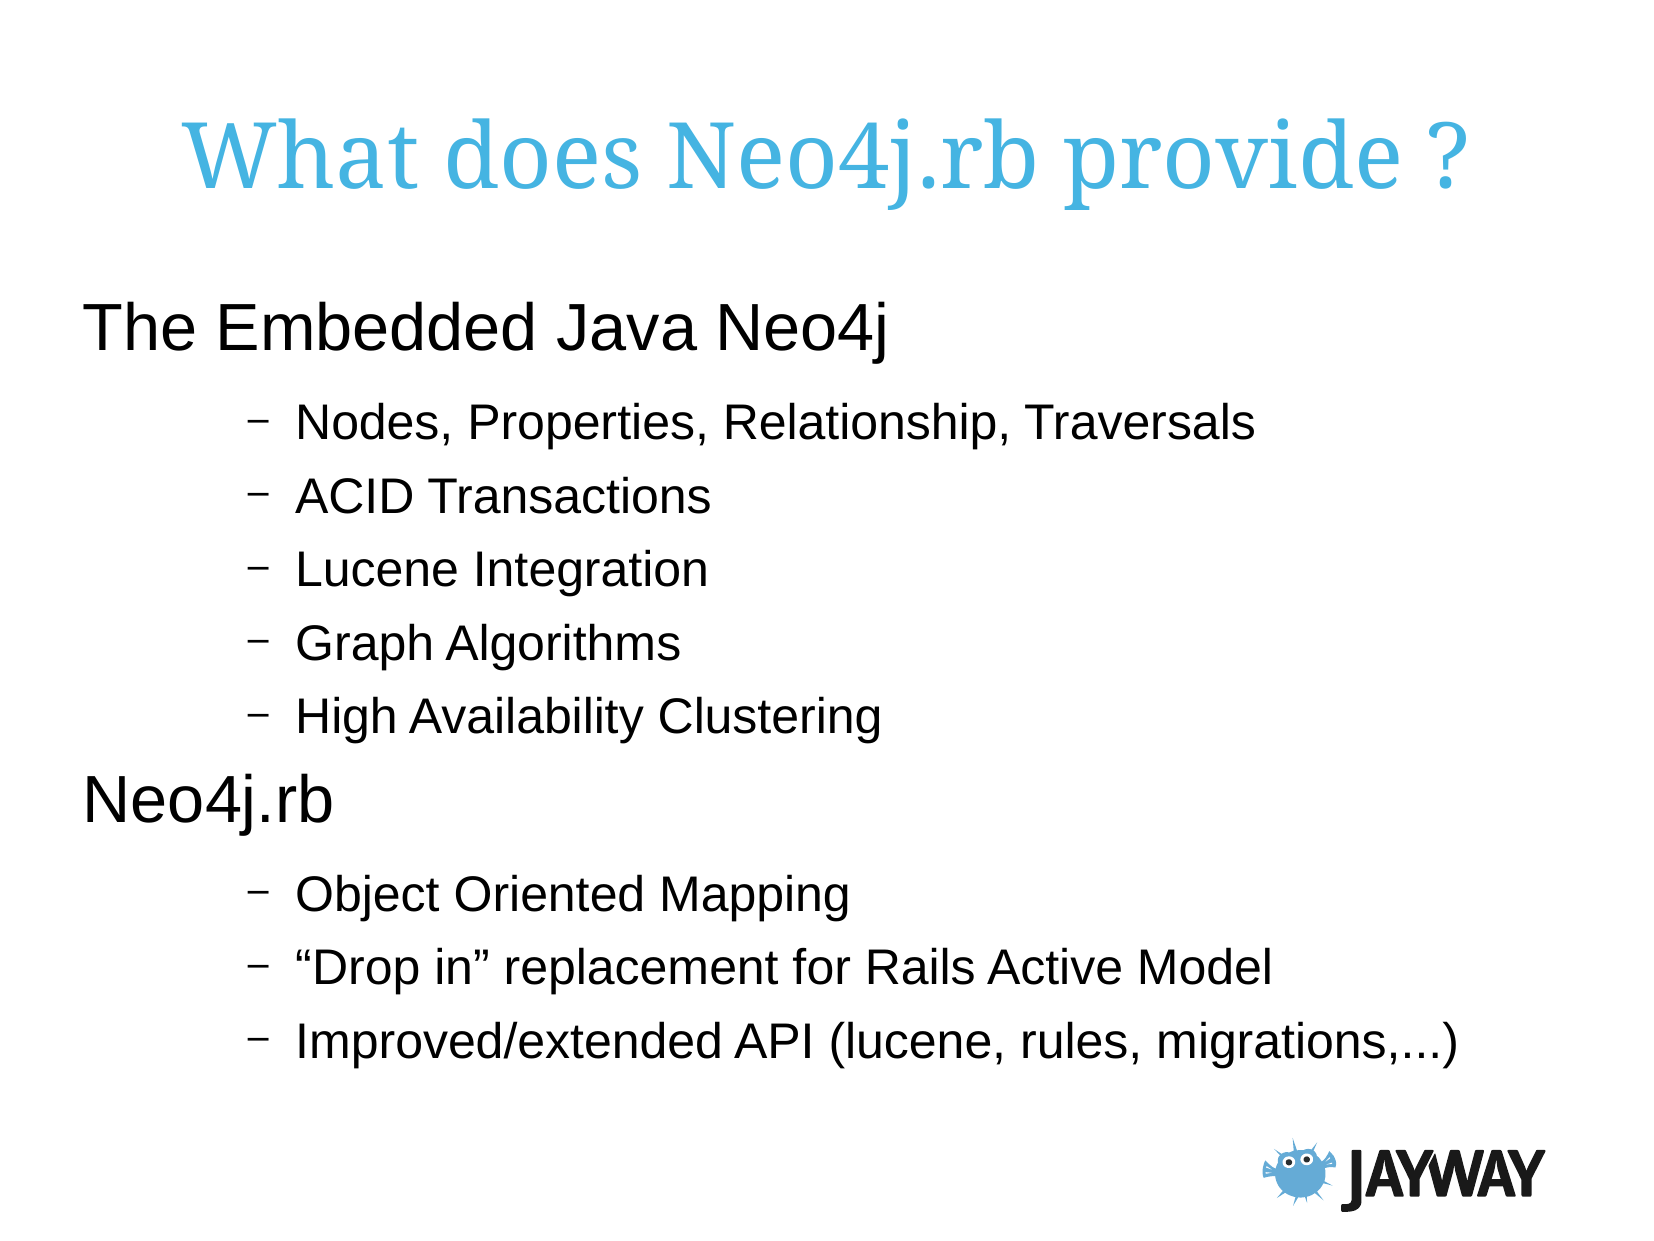

# What does Neo4j.rb provide ?
The Embedded Java Neo4j
Nodes, Properties, Relationship, Traversals
ACID Transactions
Lucene Integration
Graph Algorithms
High Availability Clustering
Neo4j.rb
Object Oriented Mapping
“Drop in” replacement for Rails Active Model
Improved/extended API (lucene, rules, migrations,...)